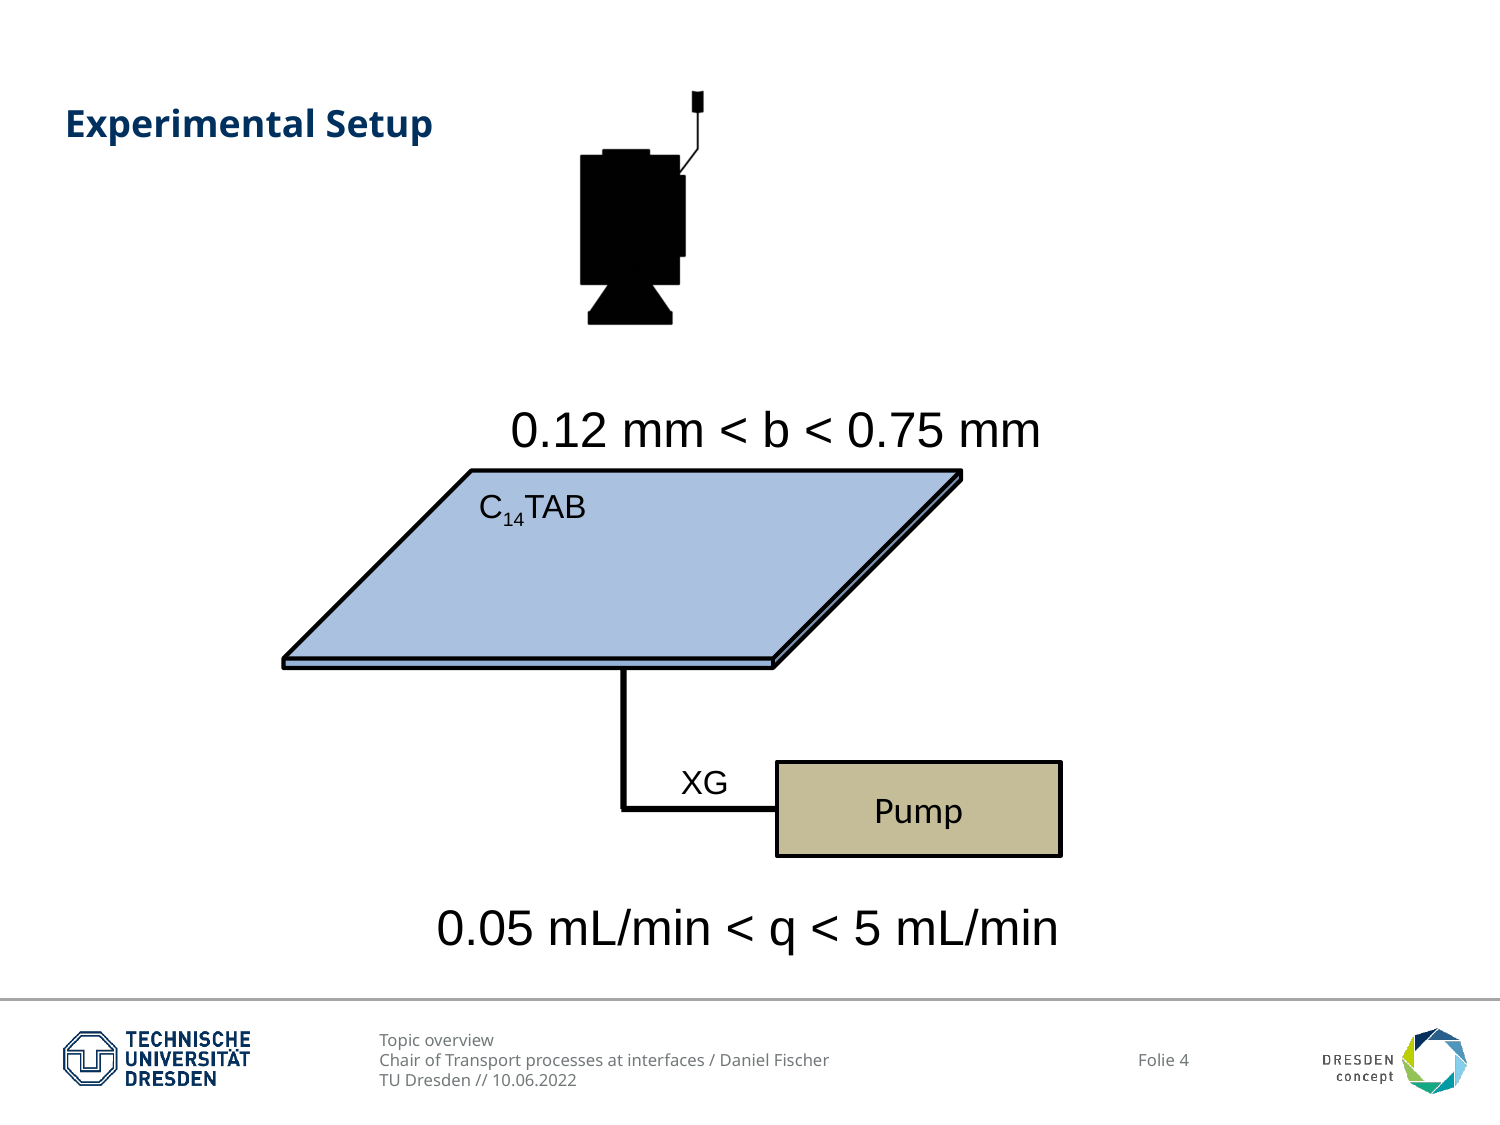

# Experimental Setup
0.12 mm < b < 0.75 mm
C14TAB
XG
Pump
0.05 mL/min < q < 5 mL/min